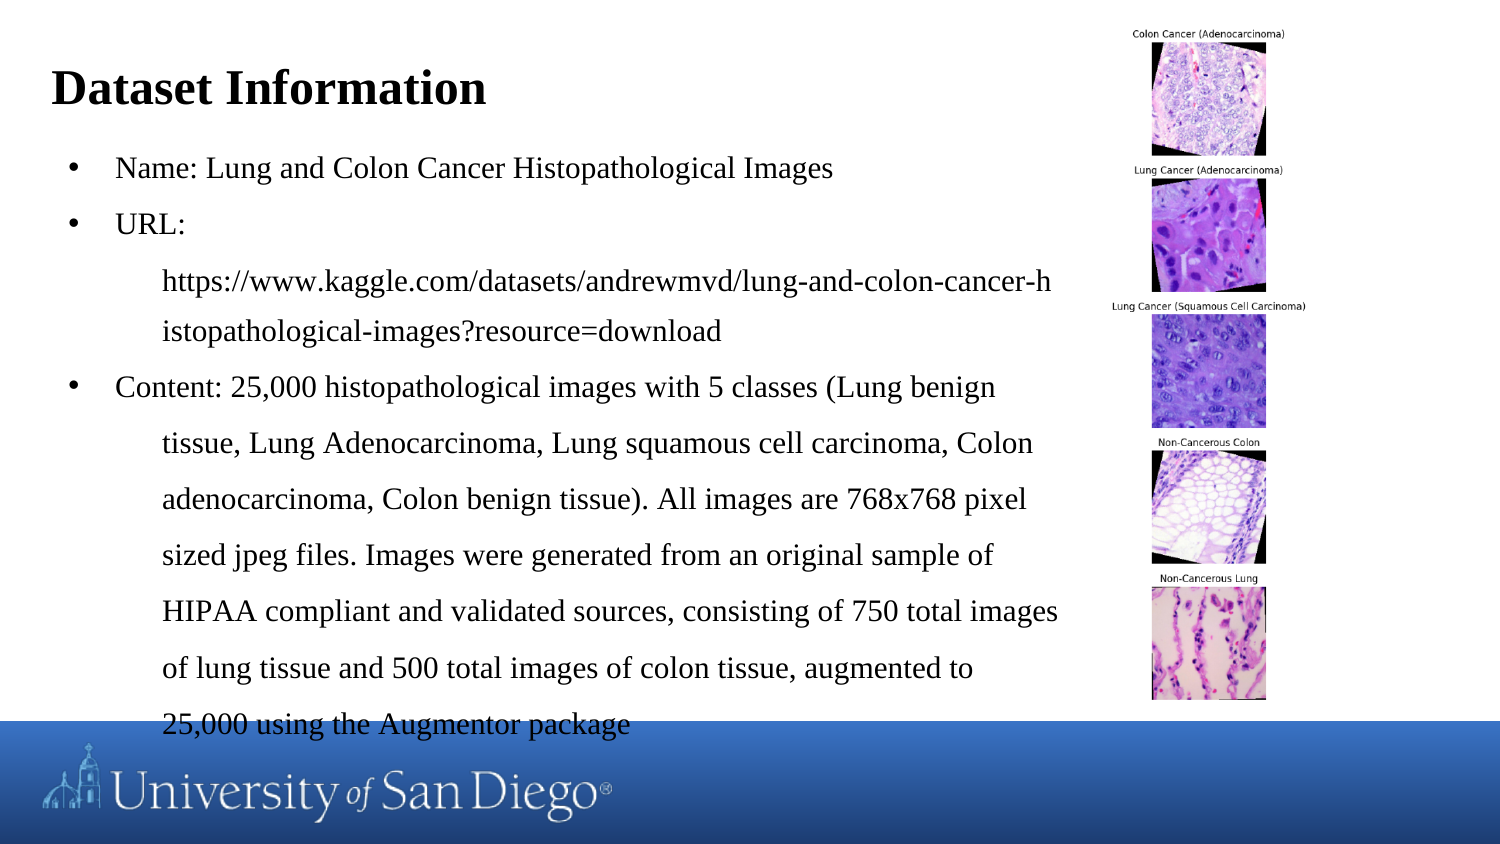

Dataset Information
Name: Lung and Colon Cancer Histopathological Images
URL: https://www.kaggle.com/datasets/andrewmvd/lung-and-colon-cancer-histopathological-images?resource=download
Content: 25,000 histopathological images with 5 classes (Lung benign tissue, Lung Adenocarcinoma, Lung squamous cell carcinoma, Colon adenocarcinoma, Colon benign tissue). All images are 768x768 pixel sized jpeg files. Images were generated from an original sample of HIPAA compliant and validated sources, consisting of 750 total images of lung tissue and 500 total images of colon tissue, augmented to 25,000 using the Augmentor package